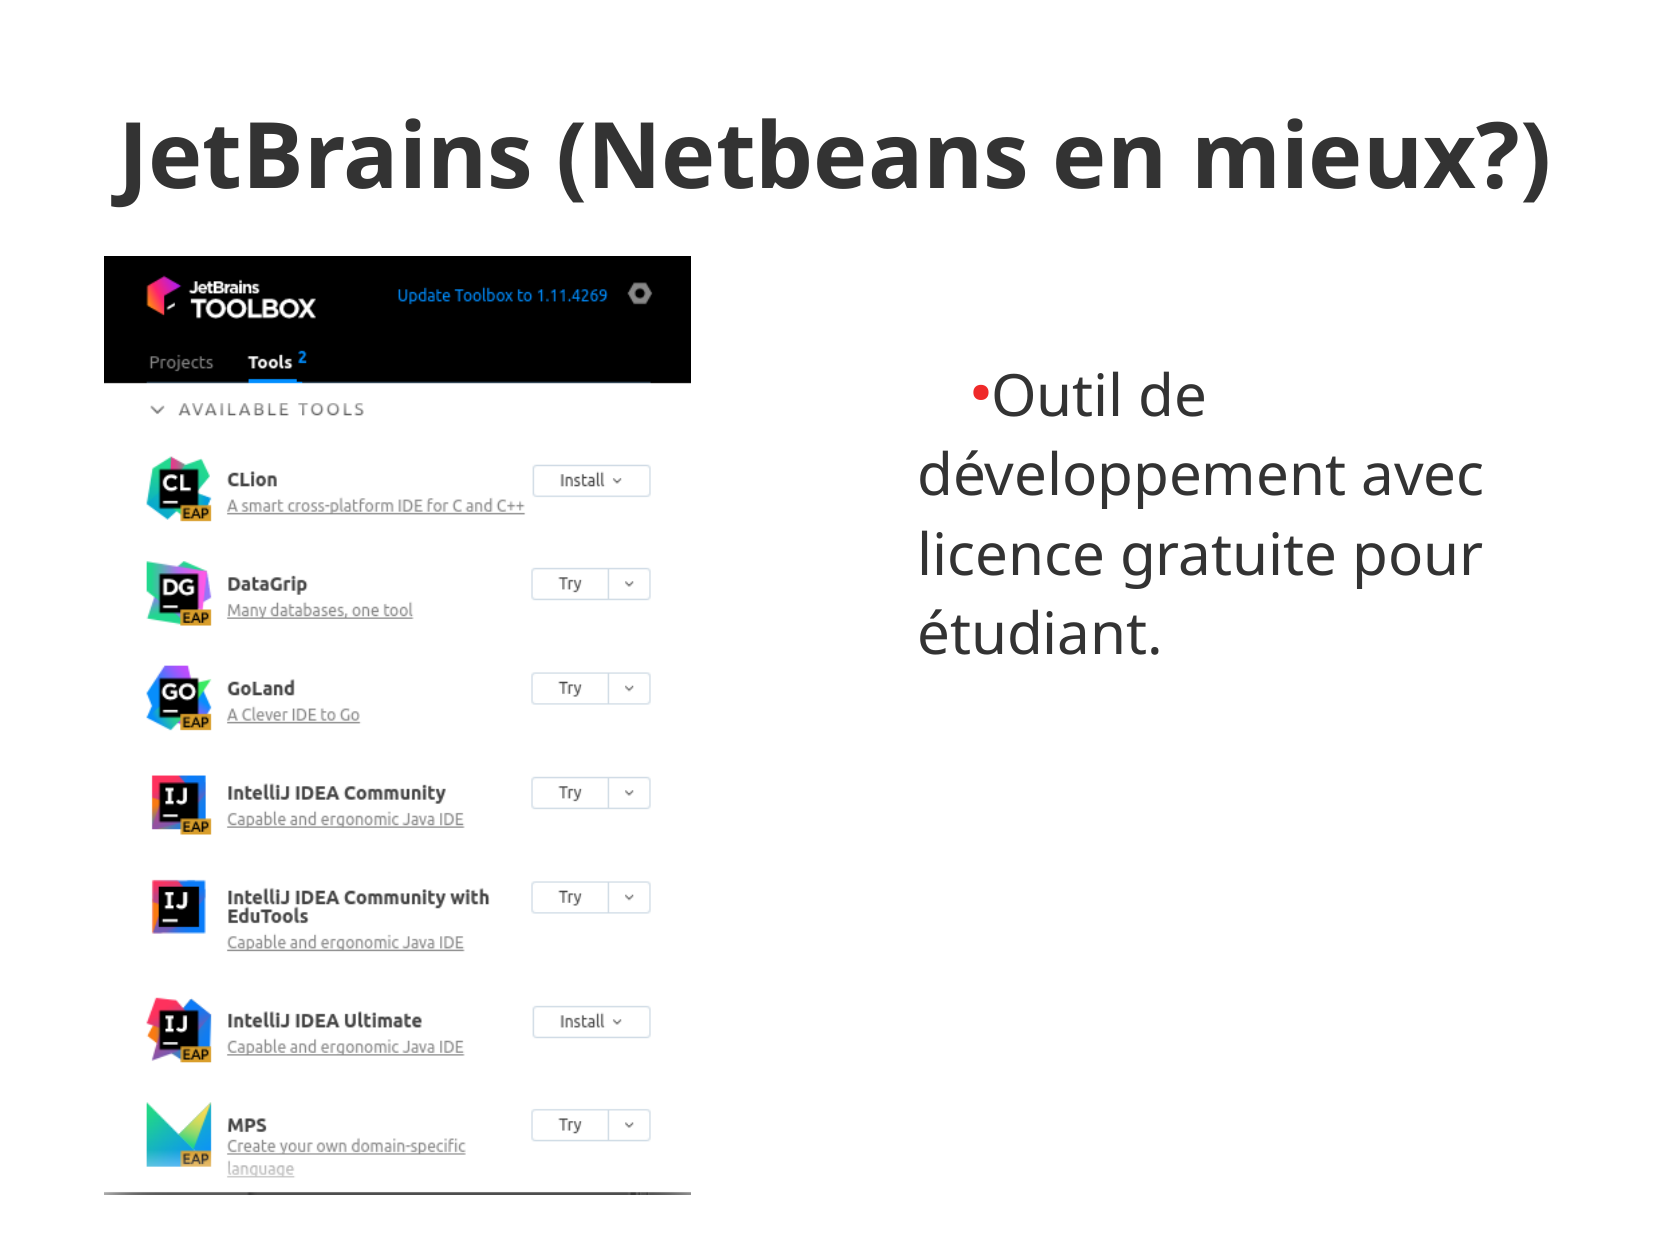

# JetBrains (Netbeans en mieux?)
Outil de développement avec licence gratuite pour étudiant.